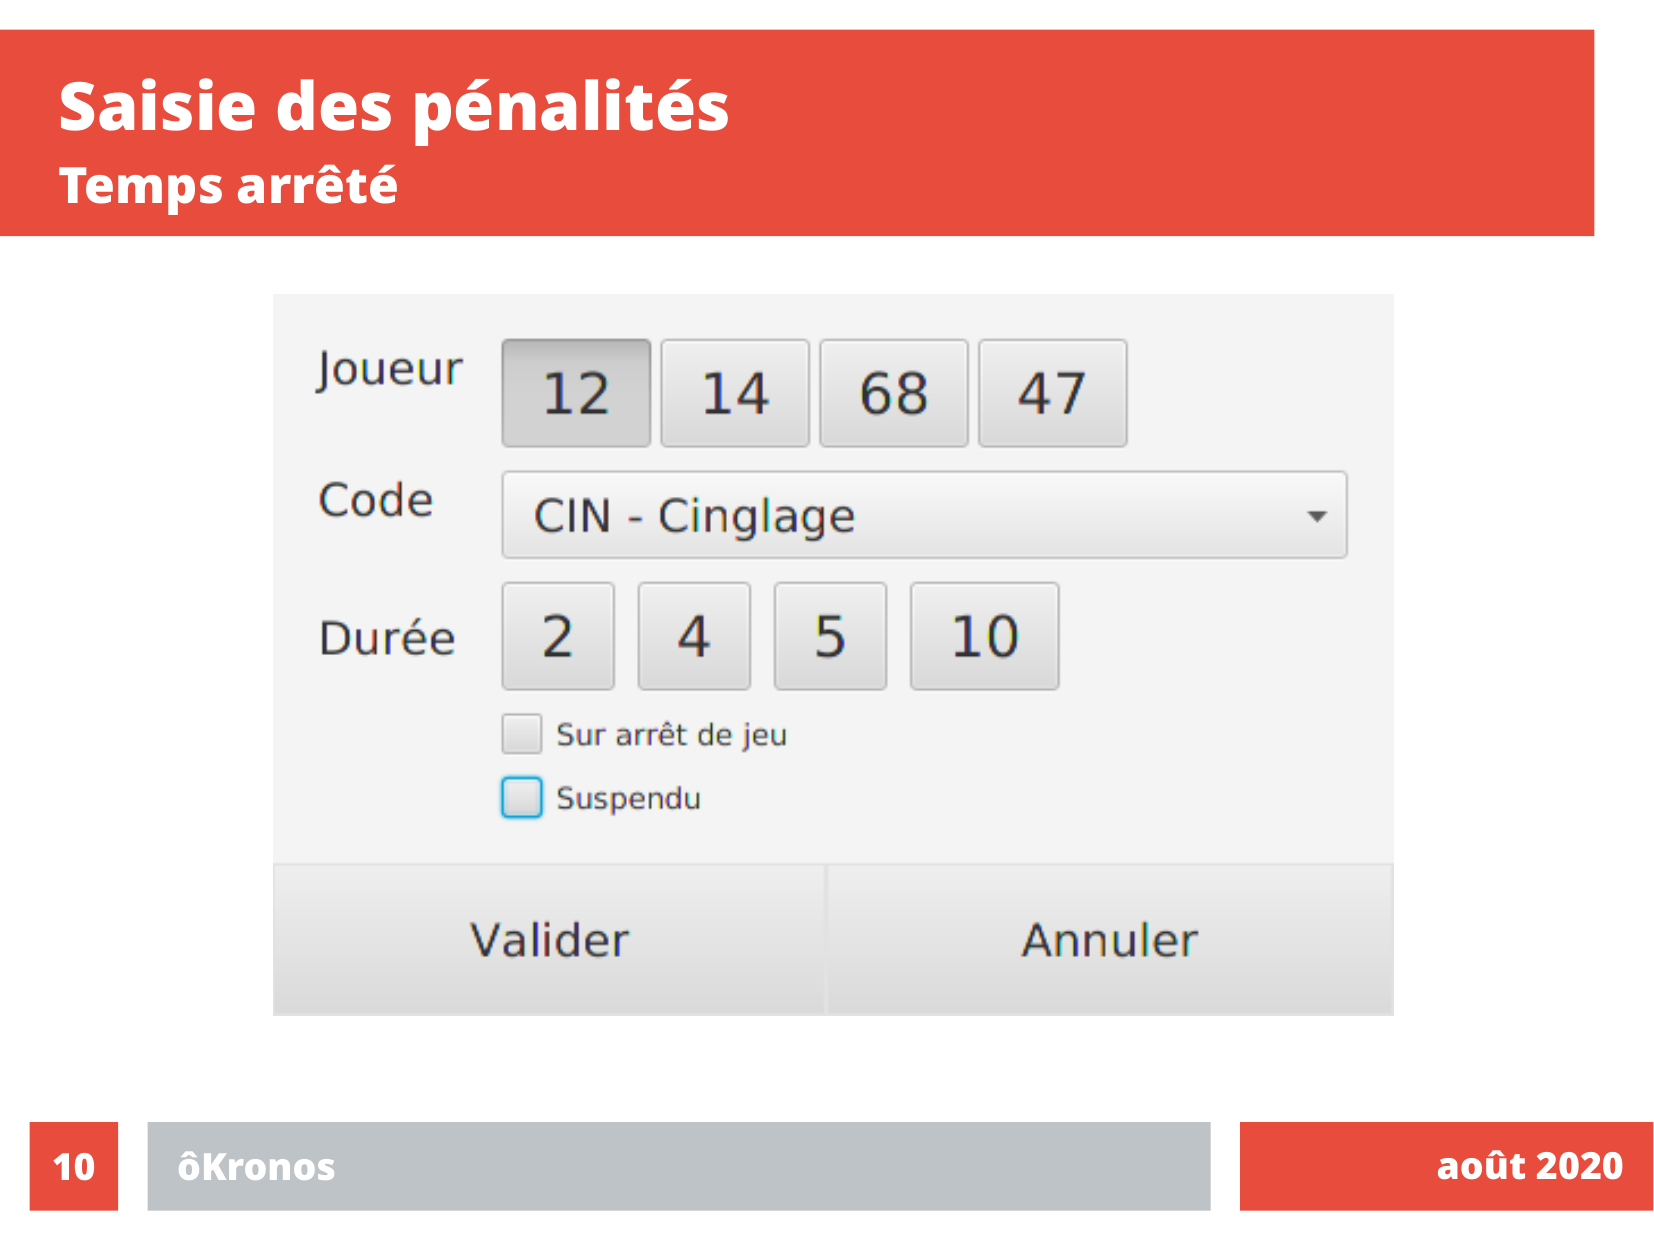

# Saisie des pénalités Temps arrêté
10
ôKronos
août 2020